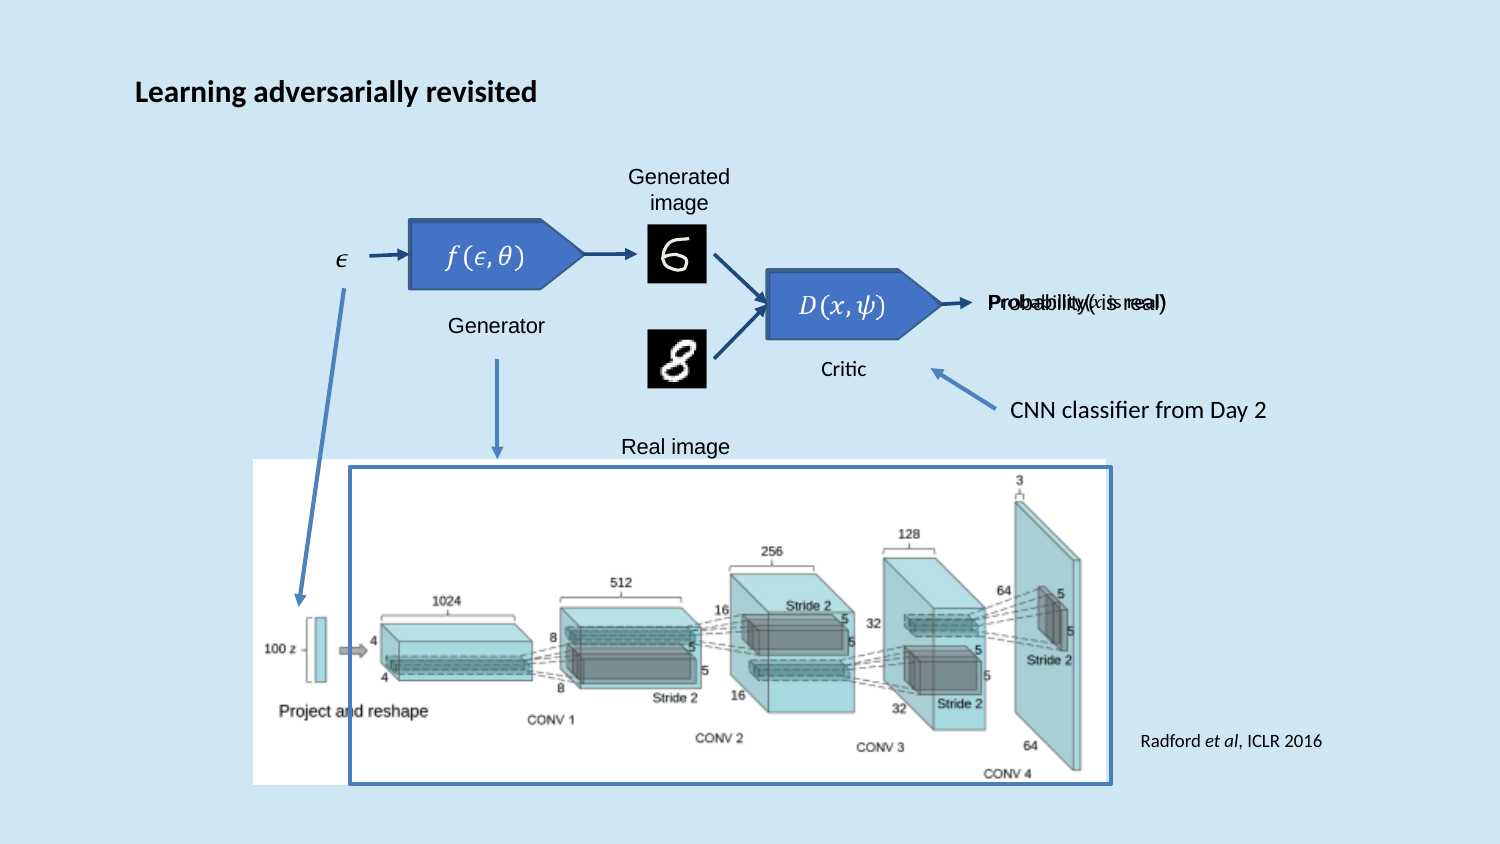

Learning adversarially revisited
Generated image
Probability( is real)
Generator
Real image
Critic
CNN classifier from Day 2
Radford et al, ICLR 2016